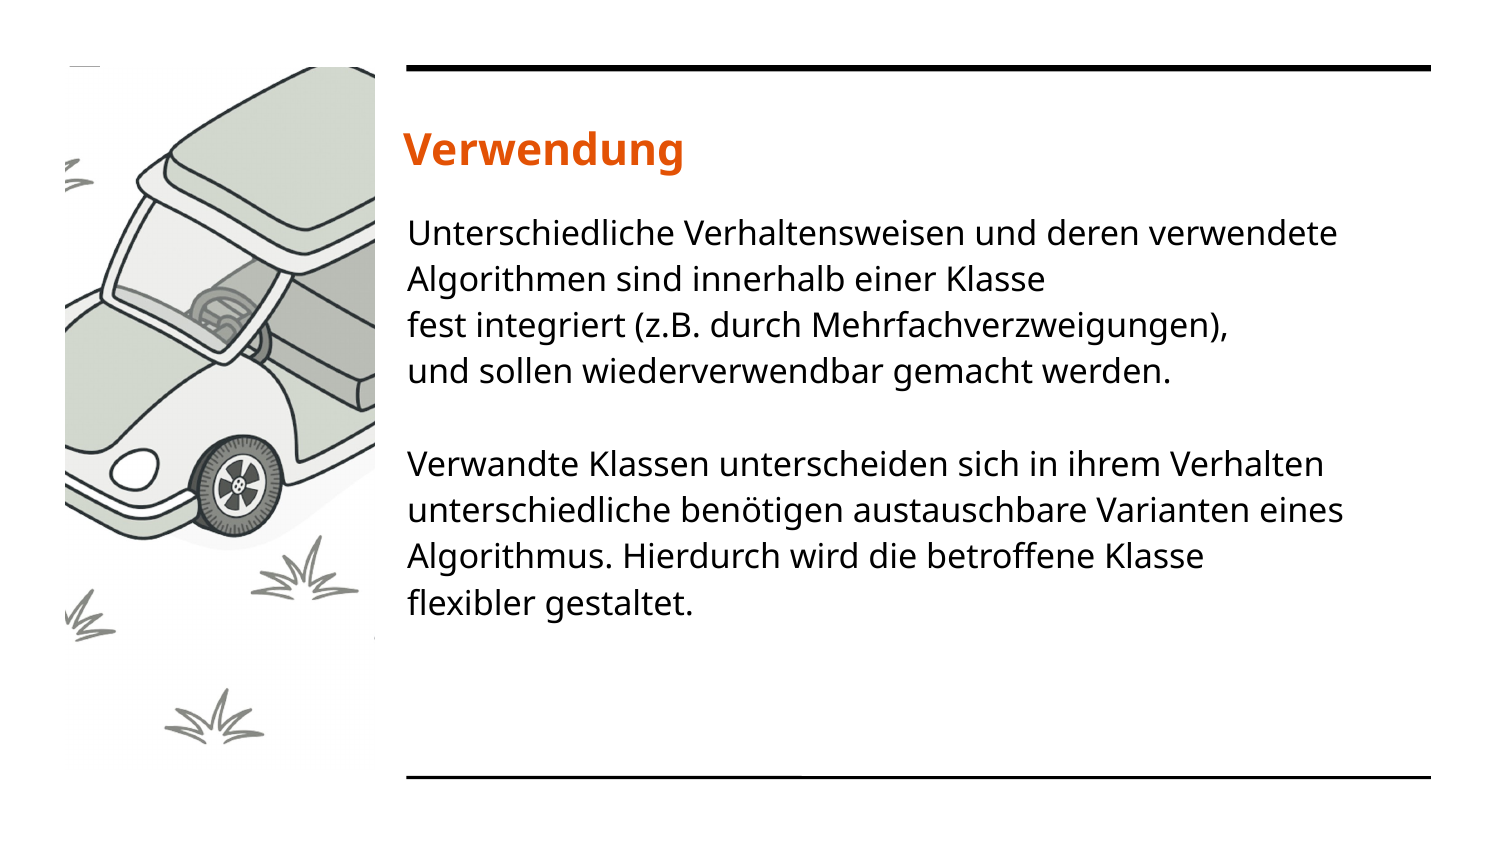

# Verwendung
Unterschiedliche Verhaltensweisen und deren verwendete
Algorithmen sind innerhalb einer Klasse
fest integriert (z.B. durch Mehrfachverzweigungen),
und sollen wiederverwendbar gemacht werden.
Verwandte Klassen unterscheiden sich in ihrem Verhalten
unterschiedliche benötigen austauschbare Varianten eines
Algorithmus. Hierdurch wird die betroffene Klasse
flexibler gestaltet.